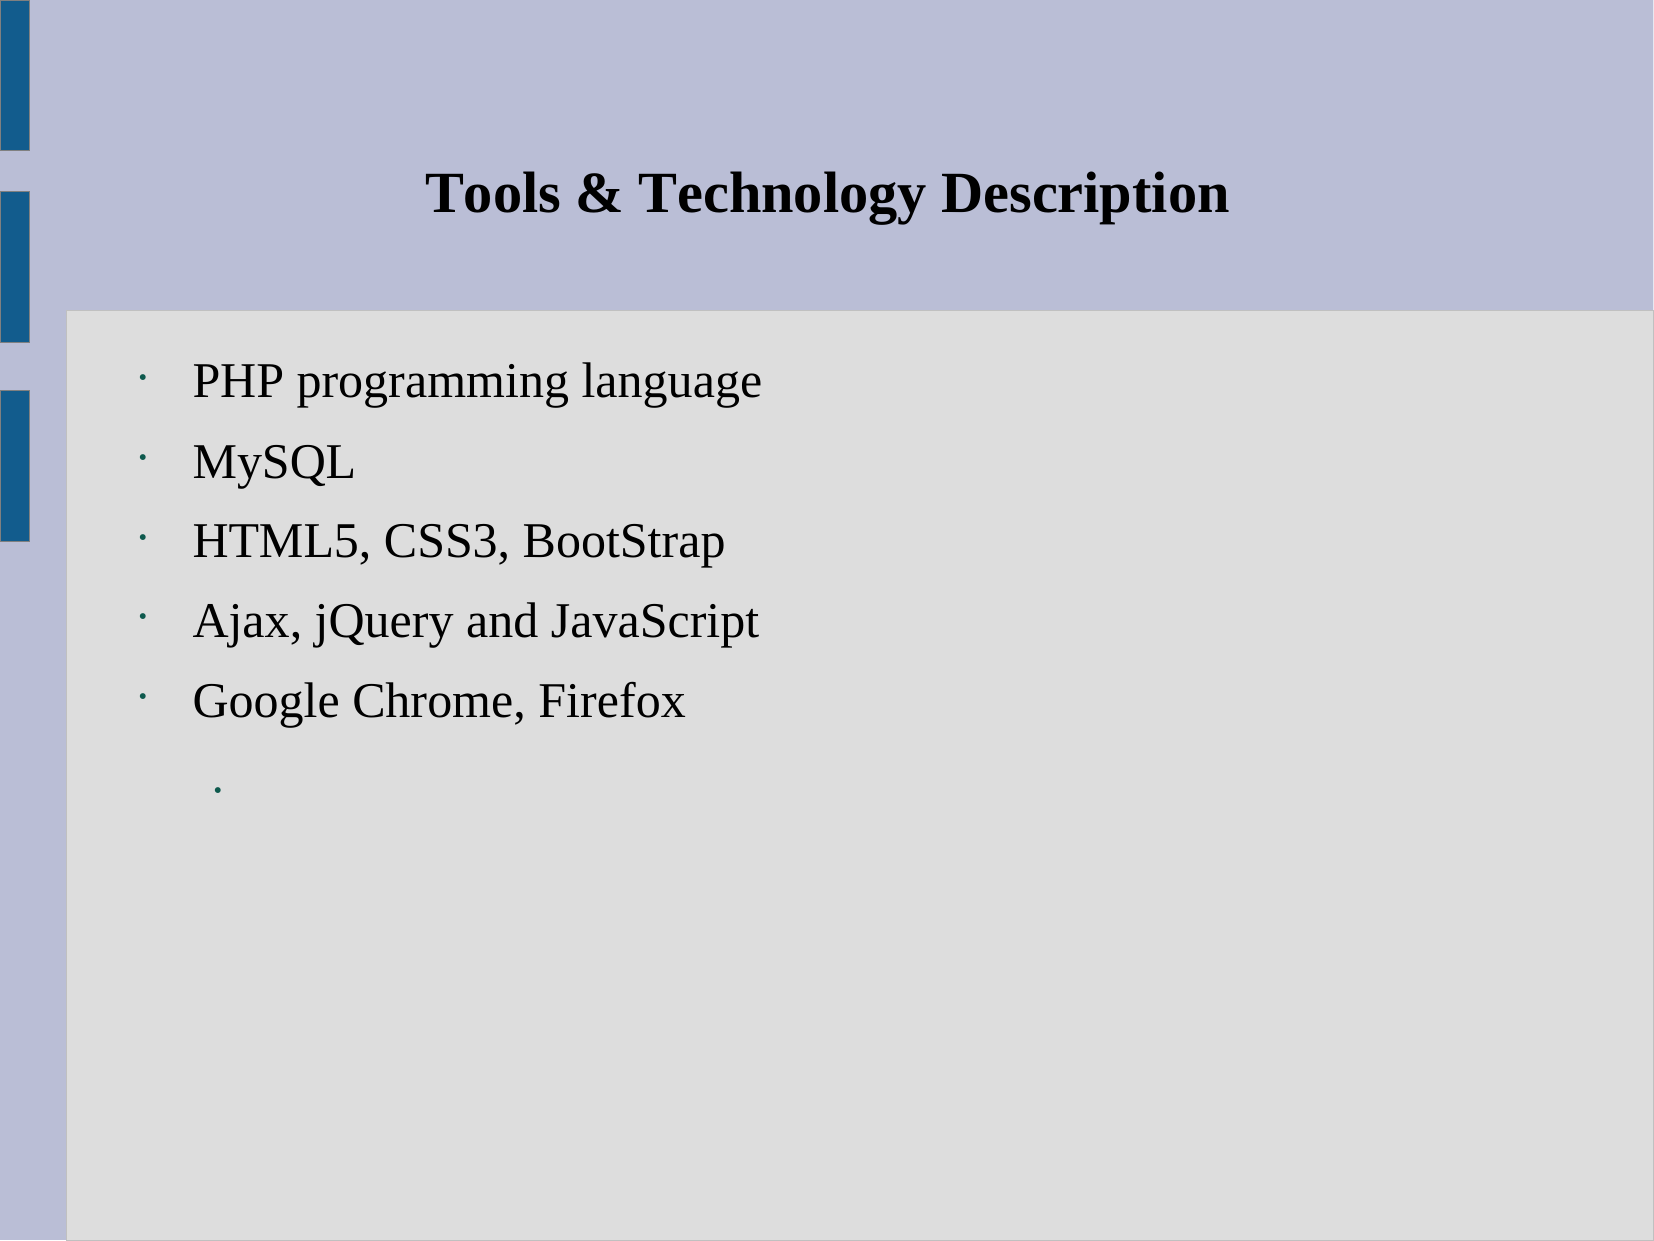

# Tools & Technology Description
PHP programming language
MySQL
HTML5, CSS3, BootStrap
Ajax, jQuery and JavaScript
Google Chrome, Firefox